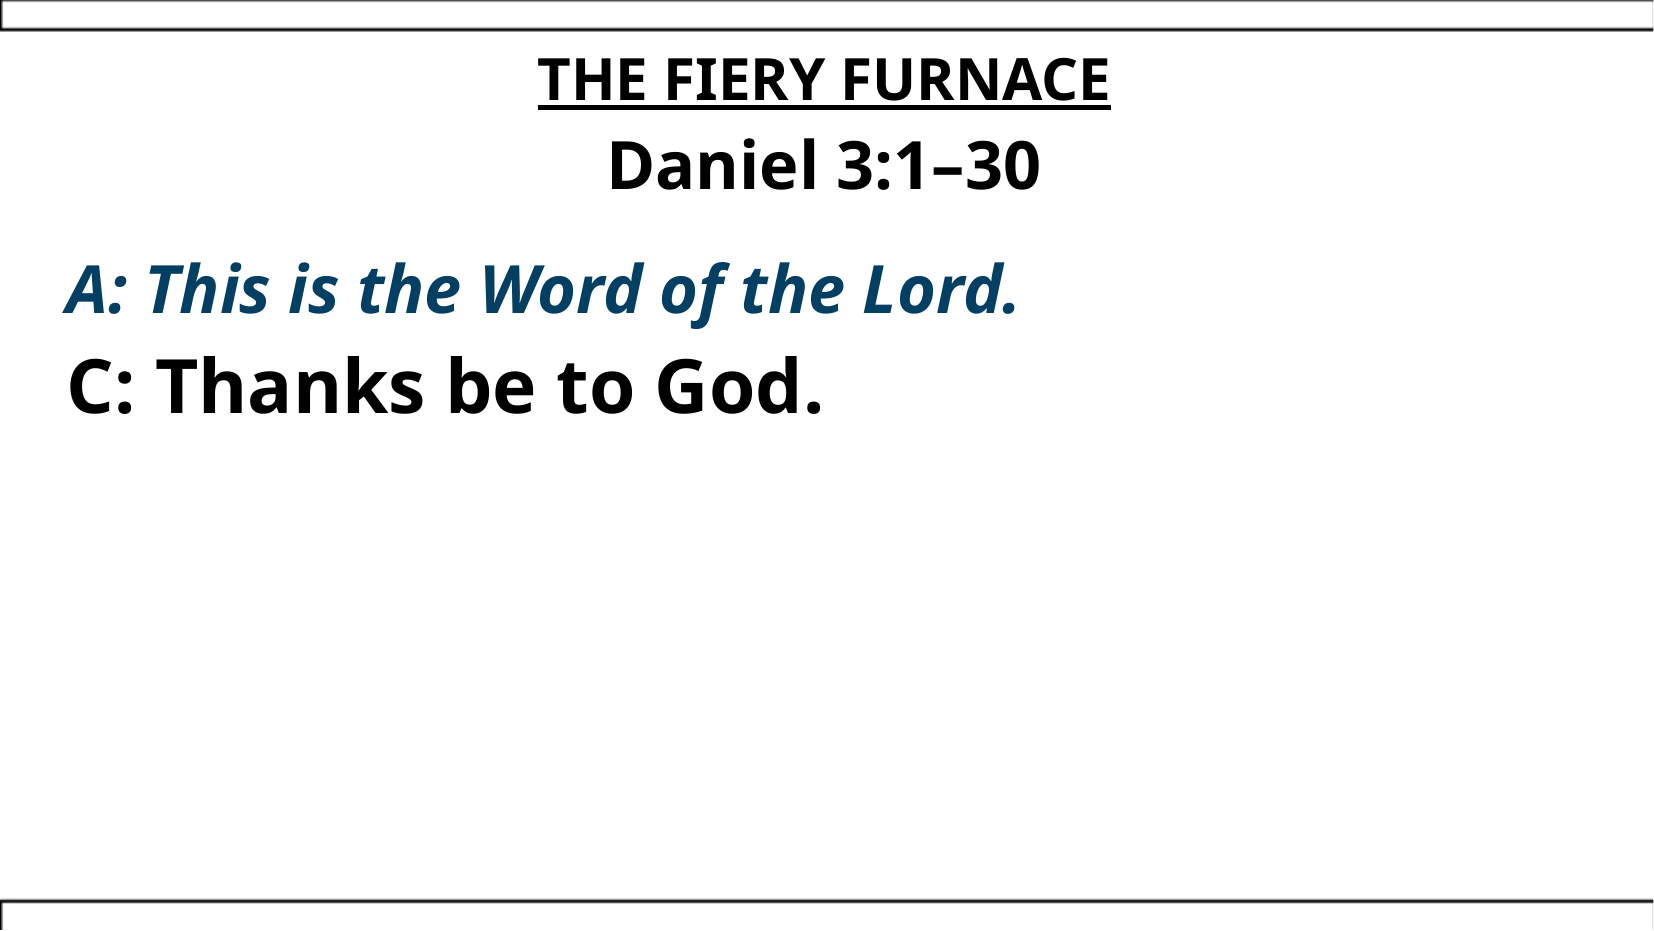

THE FIERY FURNACE
Daniel 3:1–30
A: This is the Word of the Lord.
C: Thanks be to God.